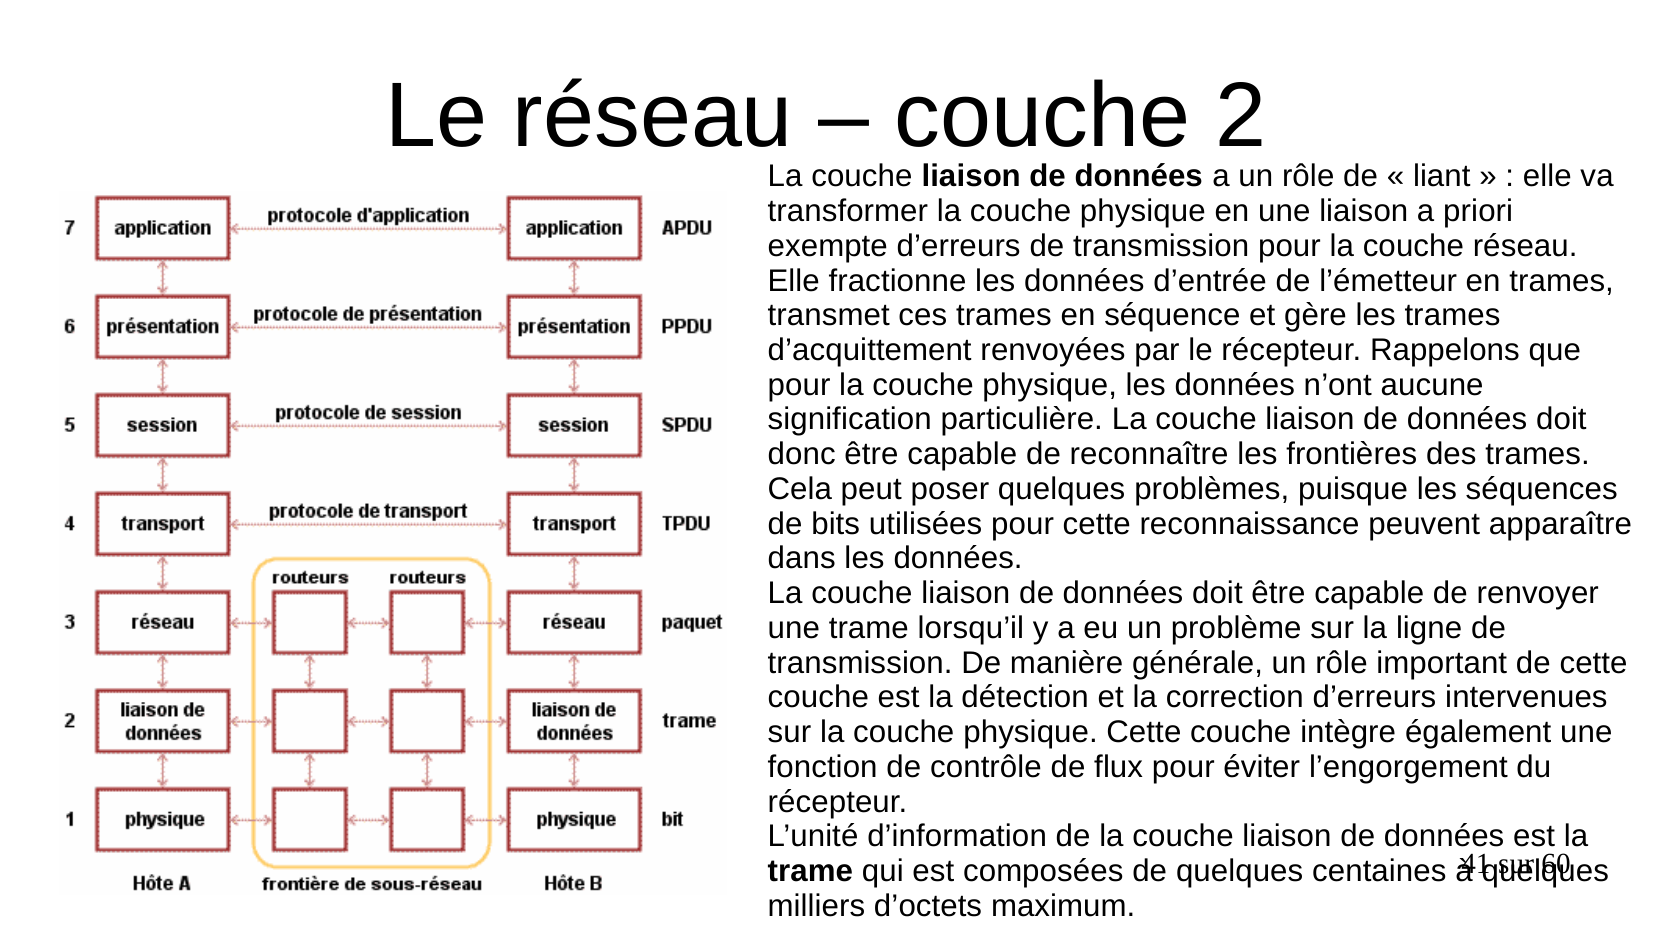

# Le réseau – couche 2
La couche liaison de données a un rôle de « liant » : elle va transformer la couche physique en une liaison a priori exempte d’erreurs de transmission pour la couche réseau. Elle fractionne les données d’entrée de l’émetteur en trames, transmet ces trames en séquence et gère les trames d’acquittement renvoyées par le récepteur. Rappelons que pour la couche physique, les données n’ont aucune signification particulière. La couche liaison de données doit donc être capable de reconnaître les frontières des trames. Cela peut poser quelques problèmes, puisque les séquences de bits utilisées pour cette reconnaissance peuvent apparaître dans les données.
La couche liaison de données doit être capable de renvoyer une trame lorsqu’il y a eu un problème sur la ligne de transmission. De manière générale, un rôle important de cette couche est la détection et la correction d’erreurs intervenues sur la couche physique. Cette couche intègre également une fonction de contrôle de flux pour éviter l’engorgement du récepteur.
L’unité d’information de la couche liaison de données est la trame qui est composées de quelques centaines à quelques milliers d’octets maximum.
41